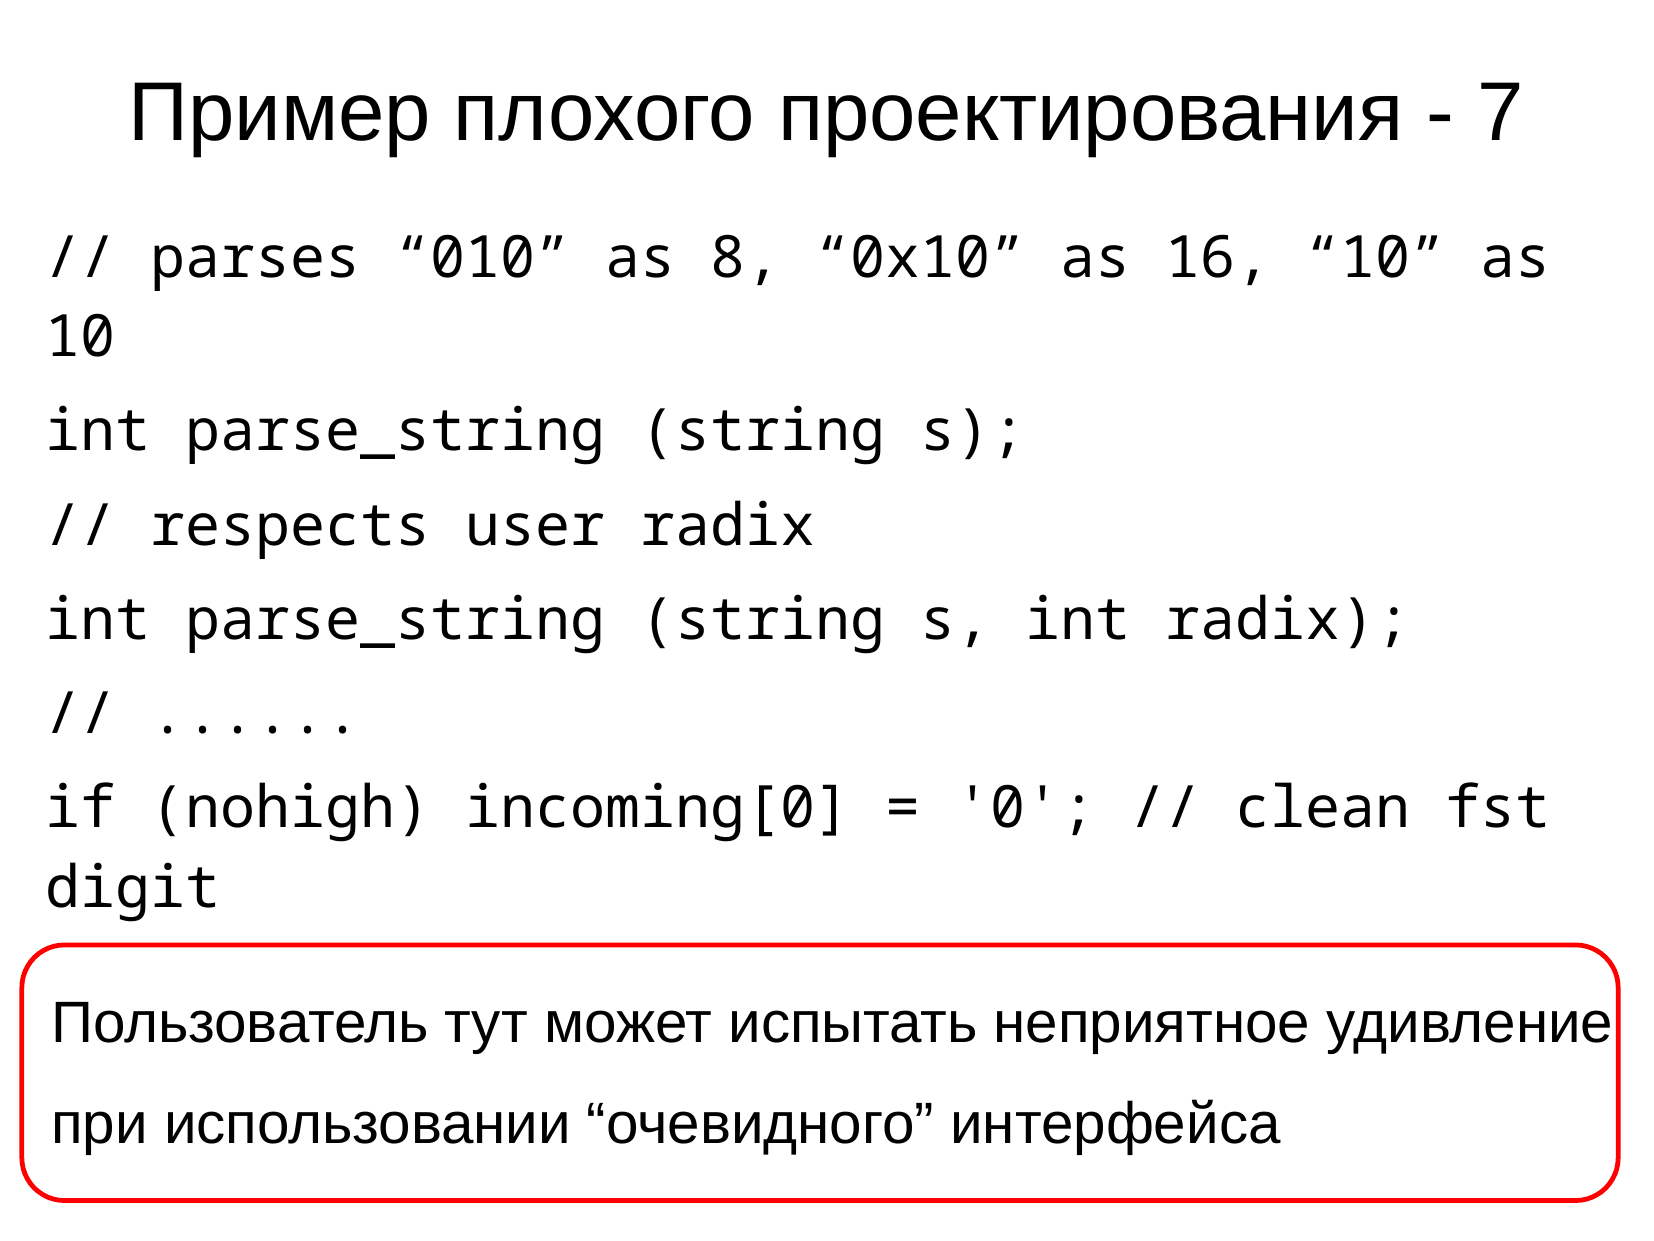

# Пример плохого проектирования - 7
// parses “010” as 8, “0x10” as 16, “10” as 10
int parse_string (string s);
// respects user radix
int parse_string (string s, int radix);
// ......
if (nohigh) incoming[0] = '0'; // clean fst digit
int n = parse_string (incoming); // WAT?
Пользователь тут может испытать неприятное удивление
при использовании “очевидного” интерфейса